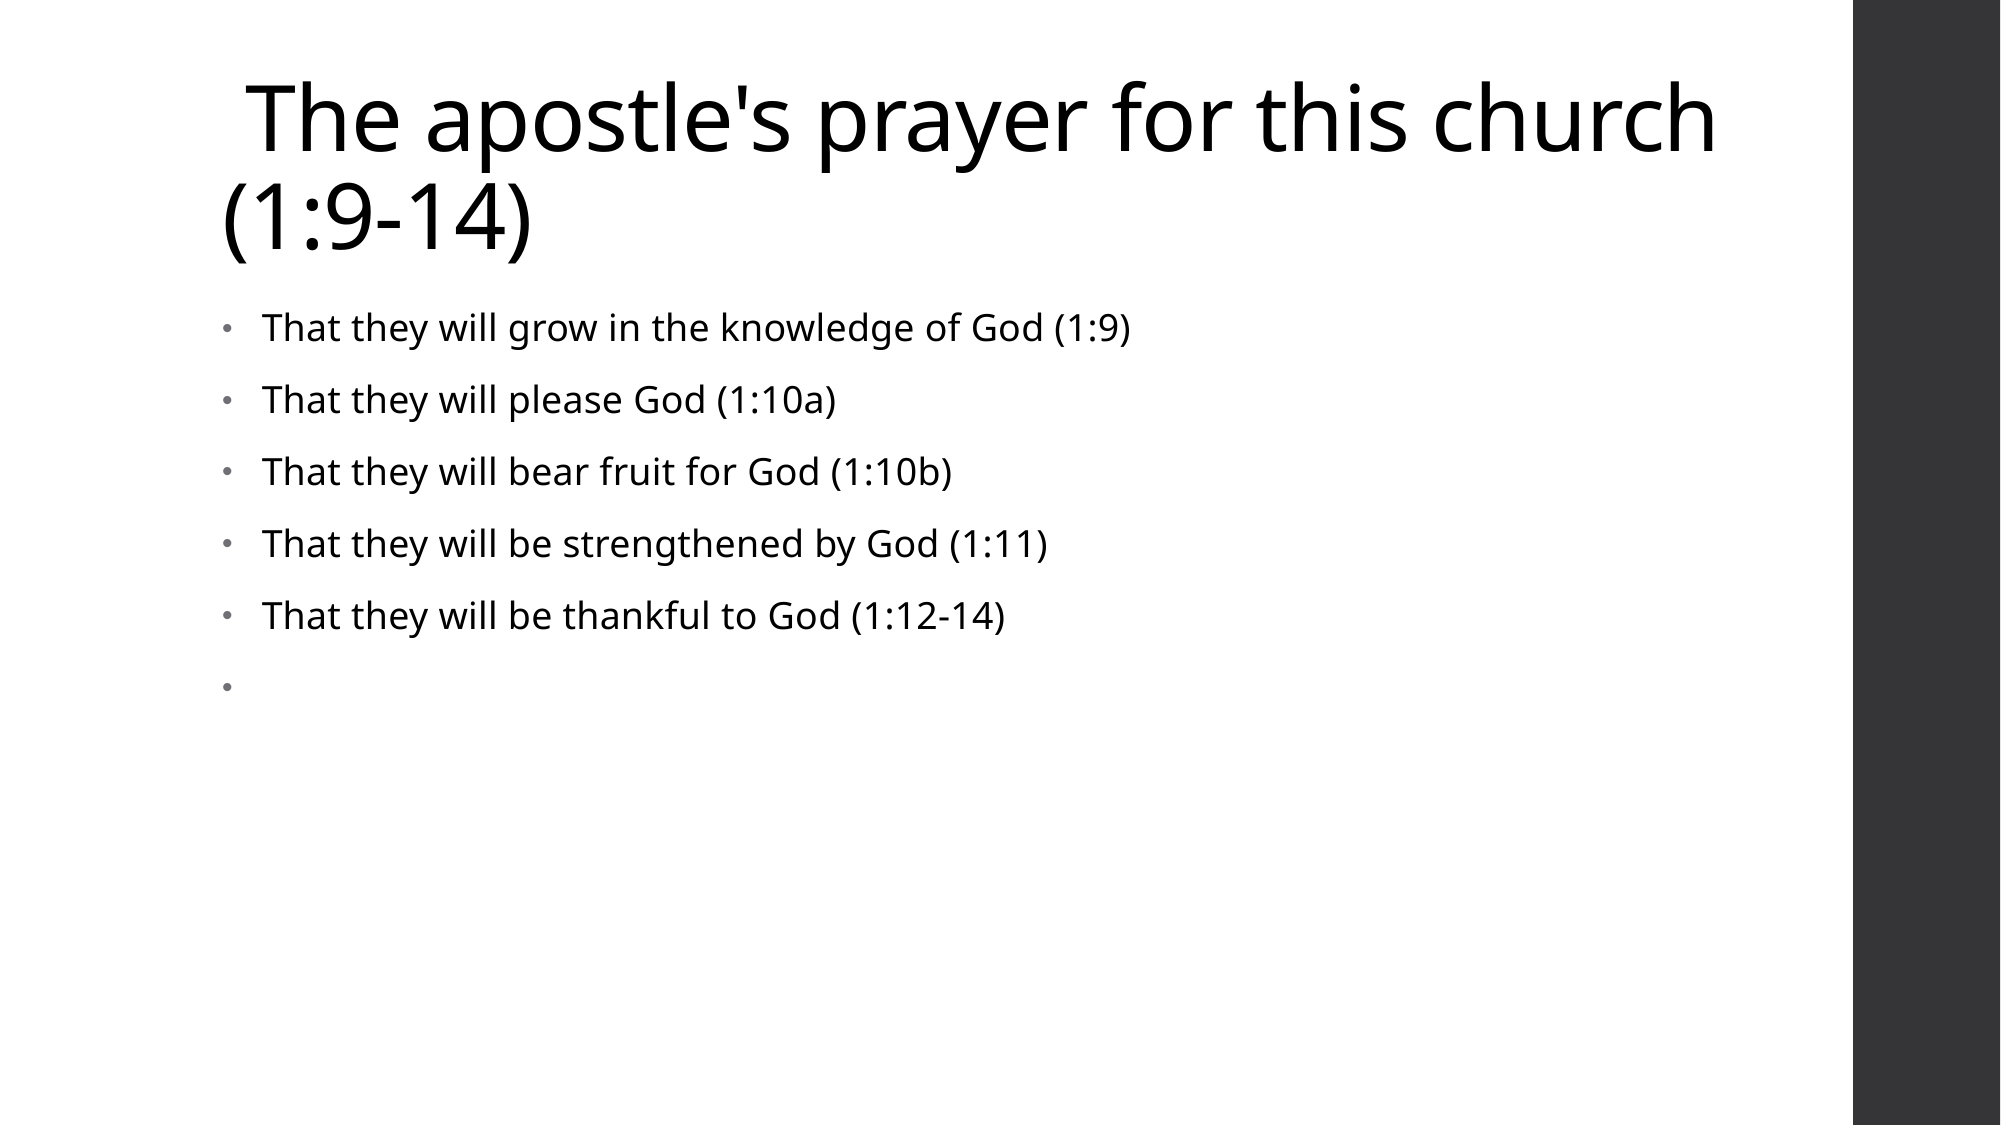

# The apostle's prayer for this church (1:9-14)
 That they will grow in the knowledge of God (1:9)
 That they will please God (1:10a)
 That they will bear fruit for God (1:10b)
 That they will be strengthened by God (1:11)
 That they will be thankful to God (1:12-14)